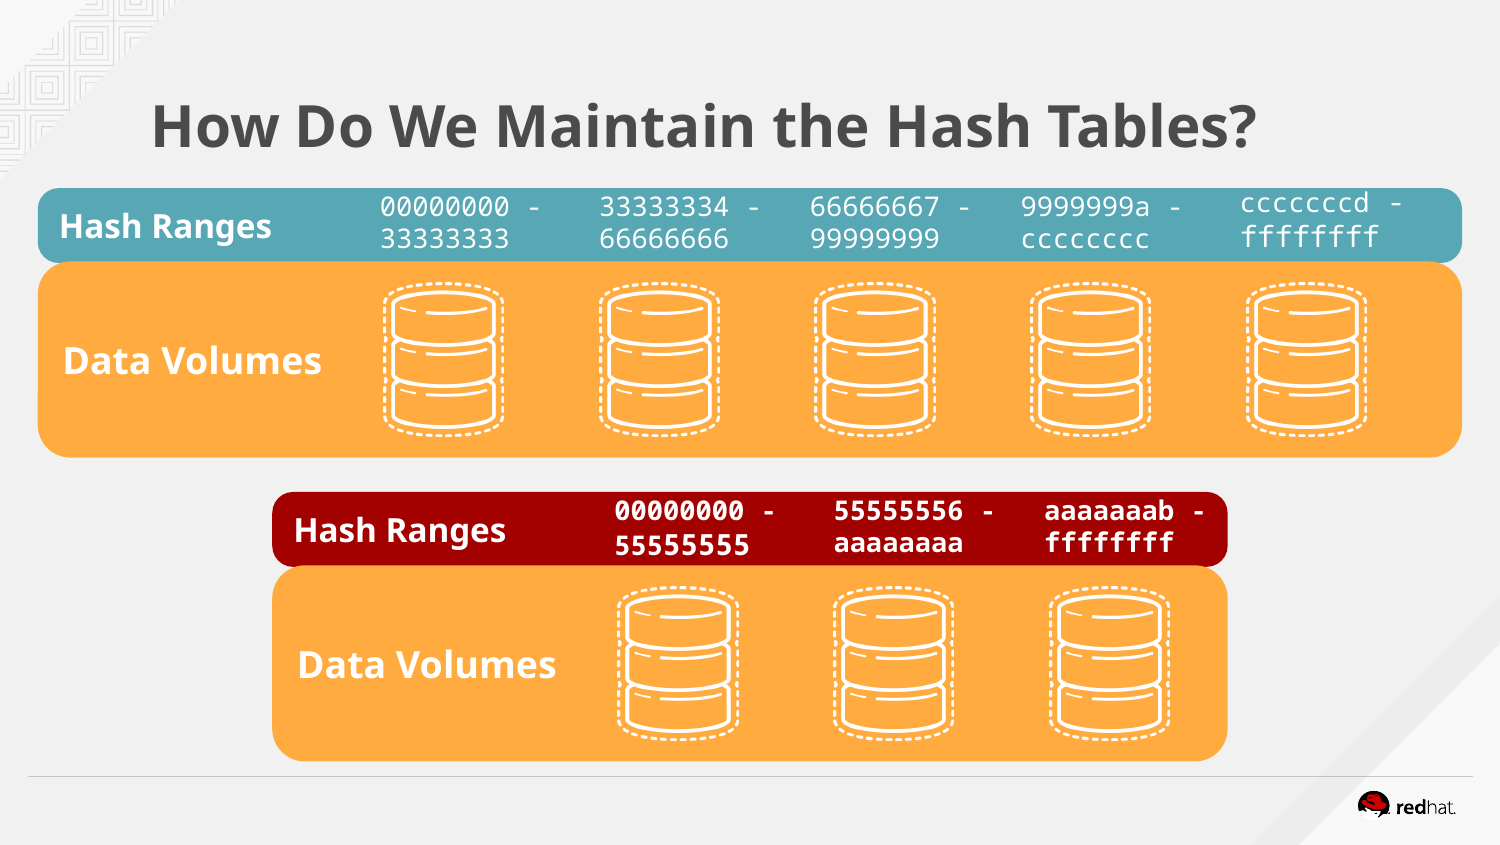

How Do We Maintain the Hash Tables?
cccccccd -
ffffffff
00000000 -
33333333
33333334 -
66666666
66666667 -
99999999
9999999a -
cccccccc
Hash Ranges
Data Volumes
00000000 -
55555555
55555556 -
aaaaaaaa
aaaaaaab -
ffffffff
Hash Ranges
Data Volumes